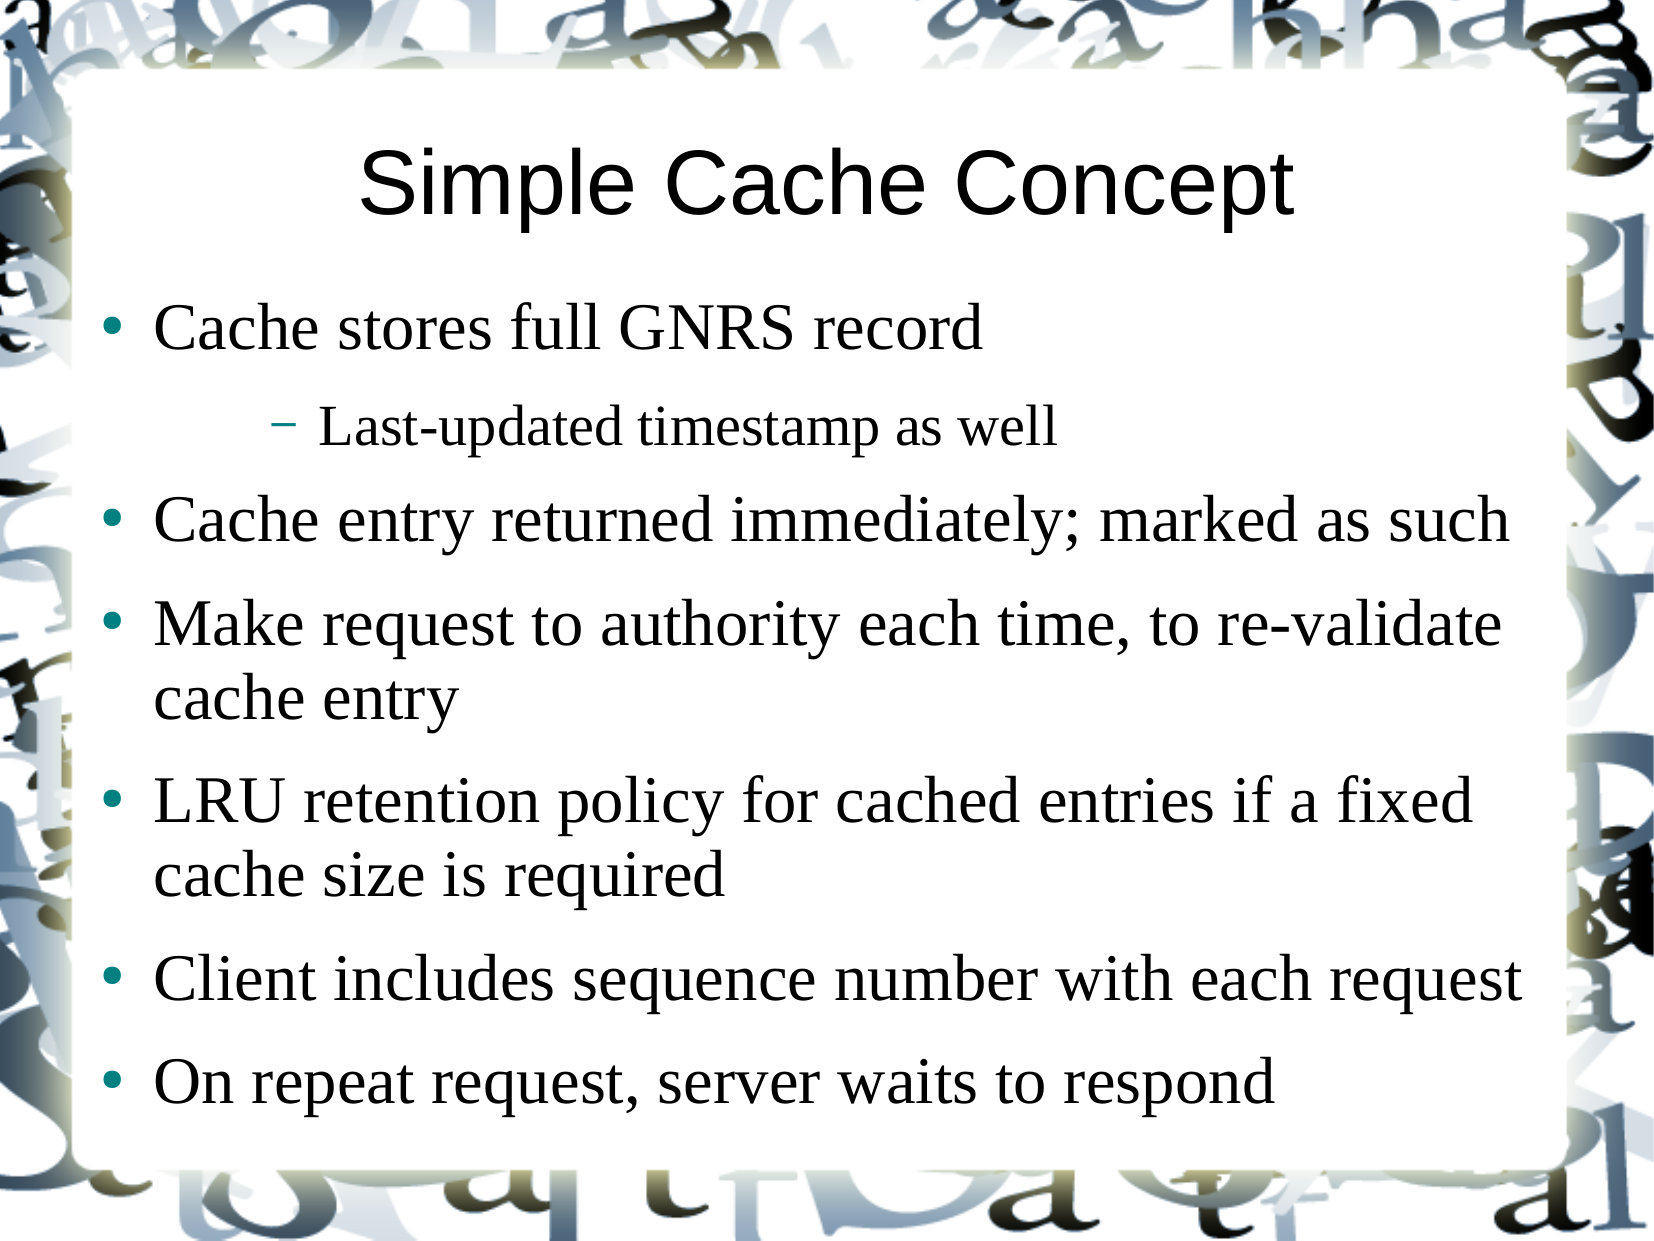

# Simple Cache Concept
Cache stores full GNRS record
Last-updated timestamp as well
Cache entry returned immediately; marked as such
Make request to authority each time, to re-validate cache entry
LRU retention policy for cached entries if a fixed cache size is required
Client includes sequence number with each request
On repeat request, server waits to respond